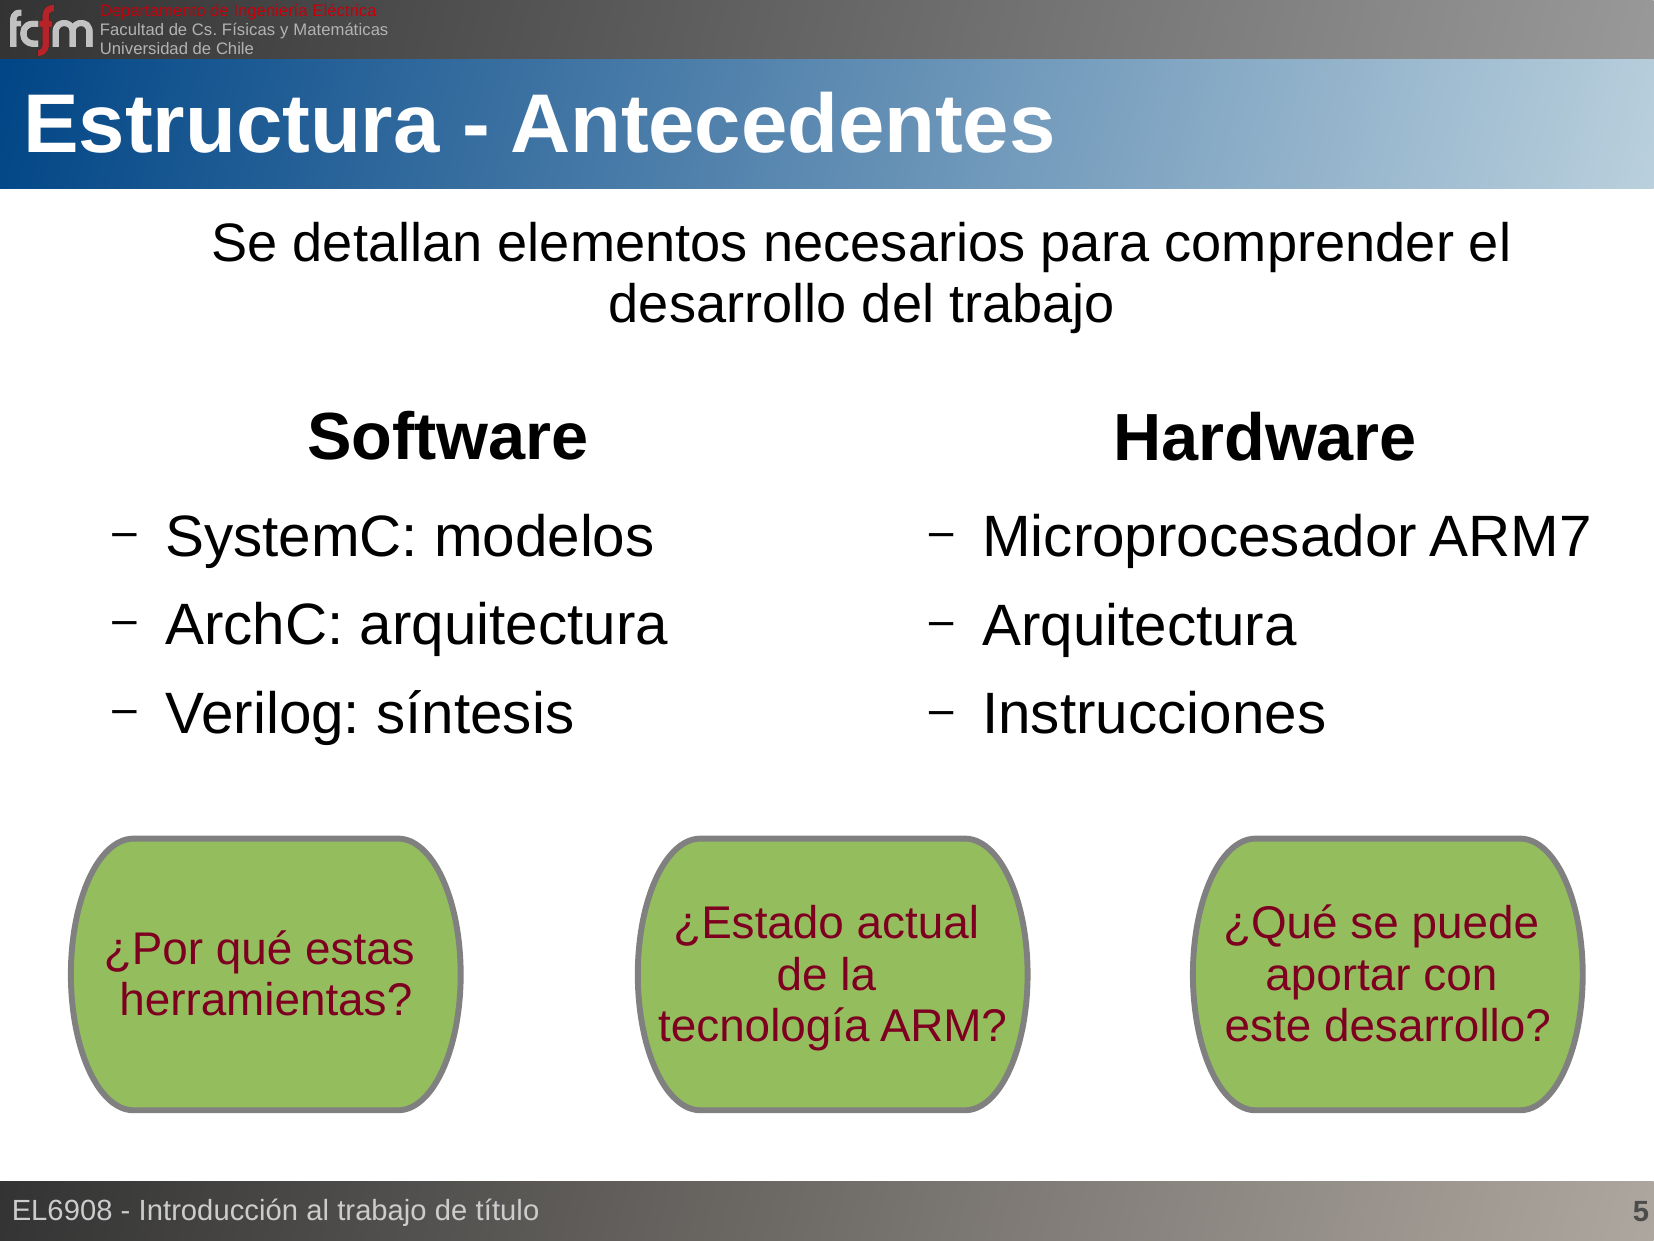

# Estructura - Antecedentes
Se detallan elementos necesarios para comprender el desarrollo del trabajo
Software
SystemC: modelos
ArchC: arquitectura
Verilog: síntesis
Hardware
Microprocesador ARM7
Arquitectura
Instrucciones
¿Por qué estas
herramientas?
¿Estado actual
de la
tecnología ARM?
¿Qué se puede
aportar con
este desarrollo?
EL6908 - Introducción al trabajo de título
5